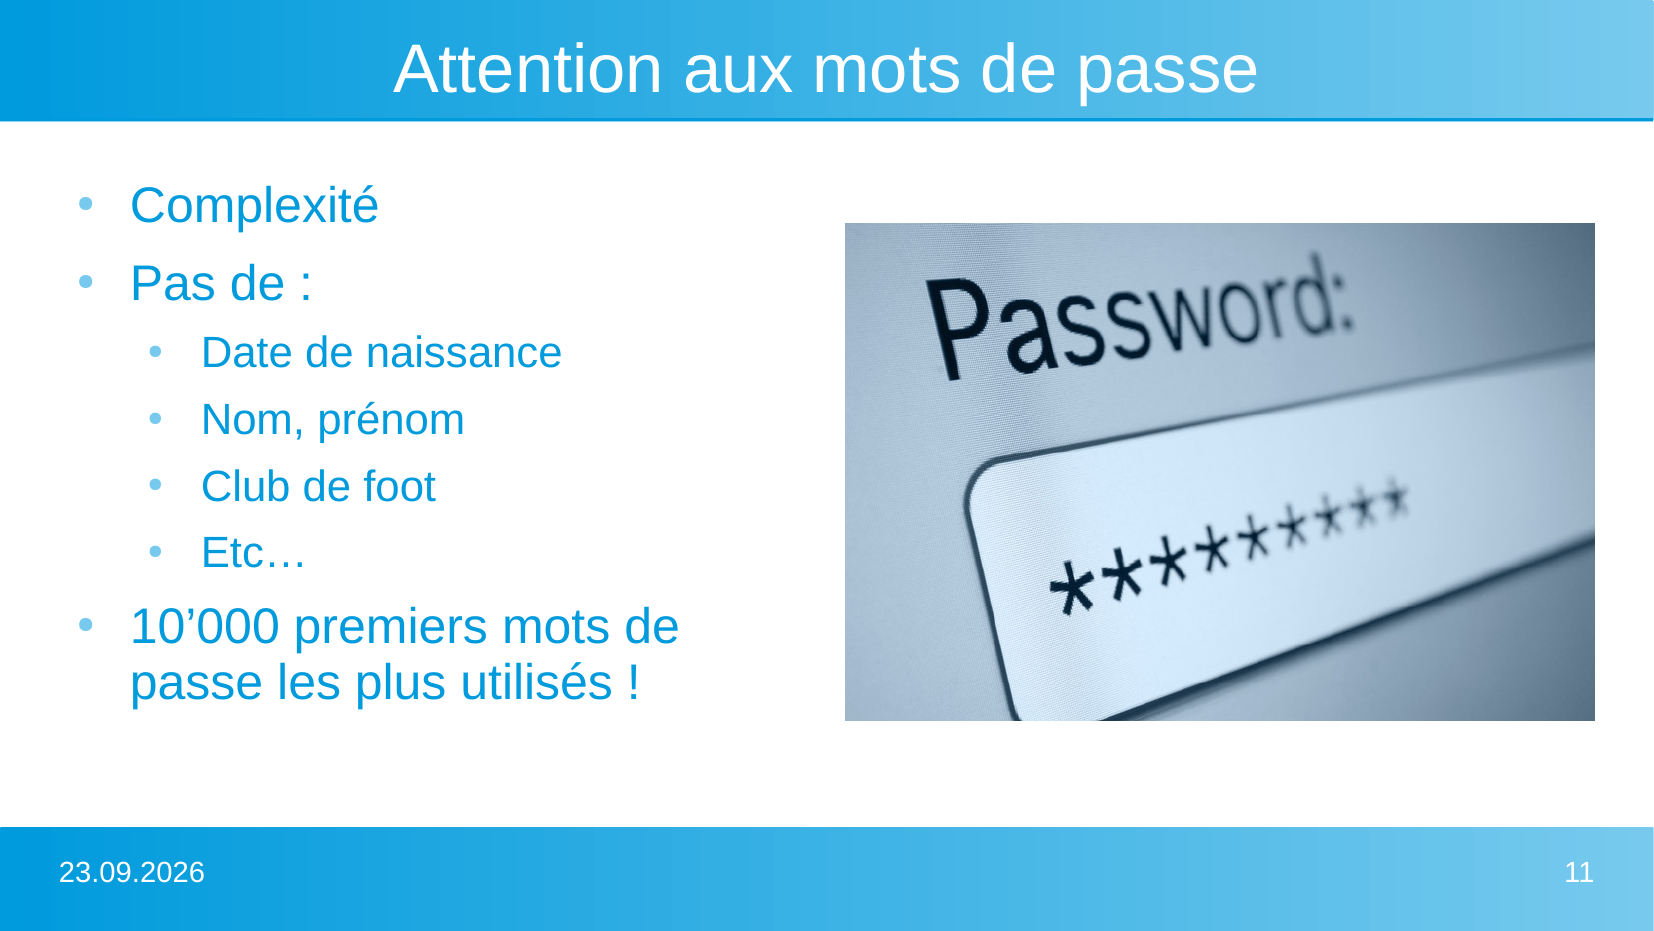

# Attention aux mots de passe
Complexité
Pas de :
Date de naissance
Nom, prénom
Club de foot
Etc…
10’000 premiers mots de passe les plus utilisés !
11